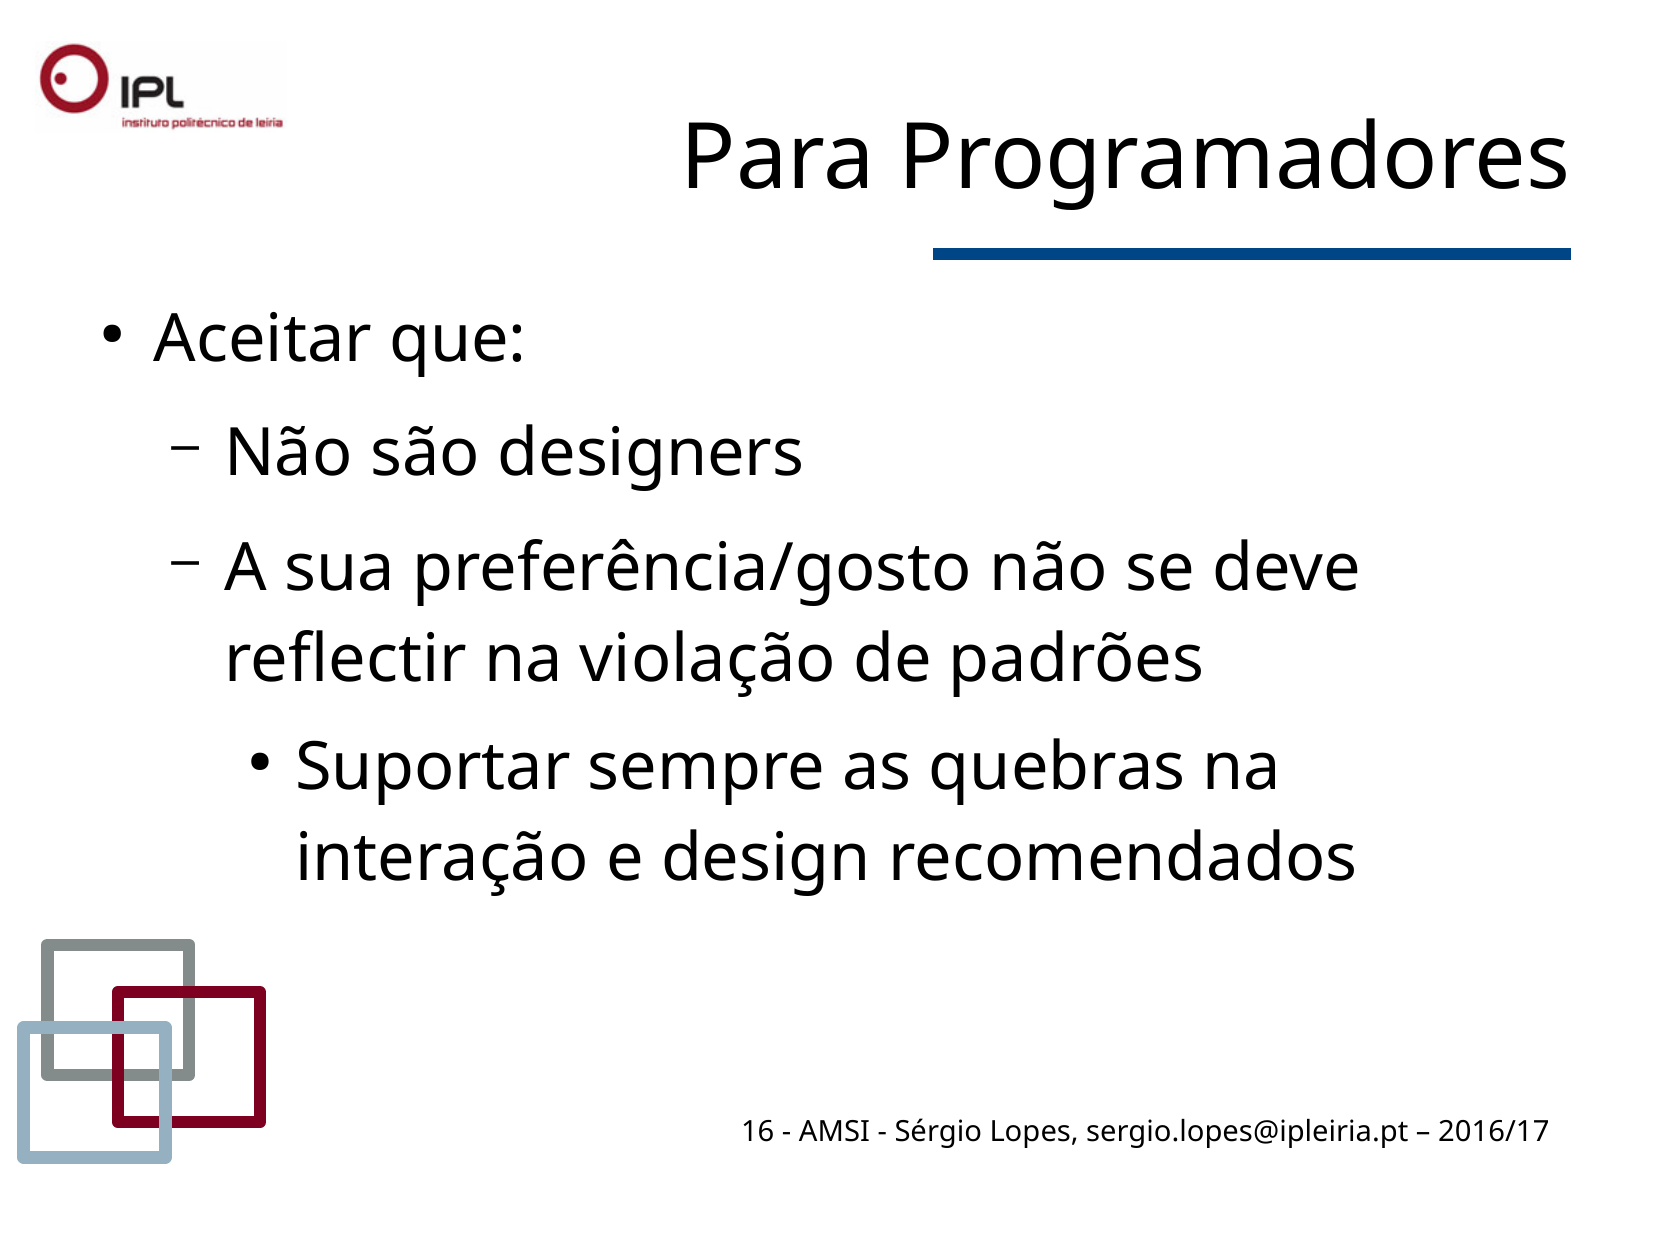

# Para Programadores
Aceitar que:
Não são designers
A sua preferência/gosto não se deve reflectir na violação de padrões
Suportar sempre as quebras na interação e design recomendados
16 - AMSI - Sérgio Lopes, sergio.lopes@ipleiria.pt – 2016/17